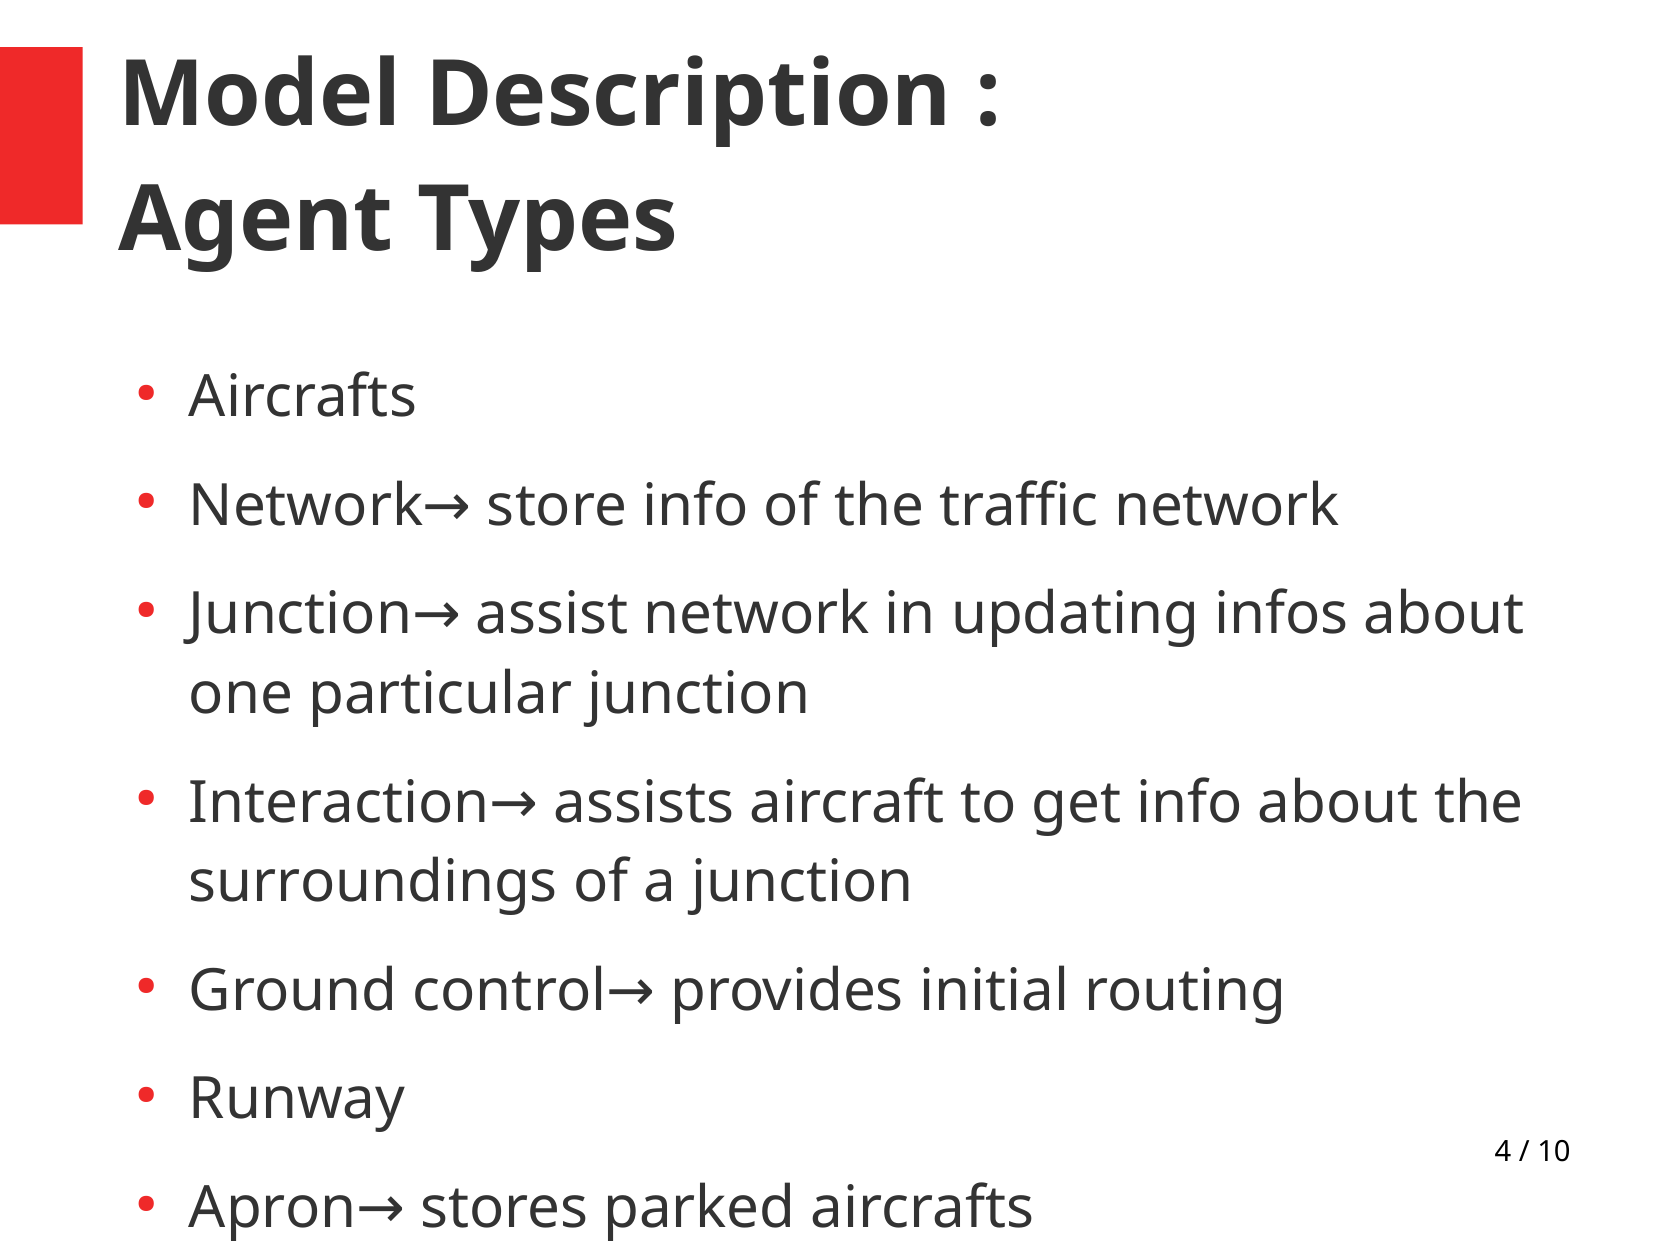

# Model Description : Agent Types
Aircrafts
Network→ store info of the traffic network
Junction→ assist network in updating infos about one particular junction
Interaction→ assists aircraft to get info about the surroundings of a junction
Ground control→ provides initial routing
Runway
Apron→ stores parked aircrafts
4